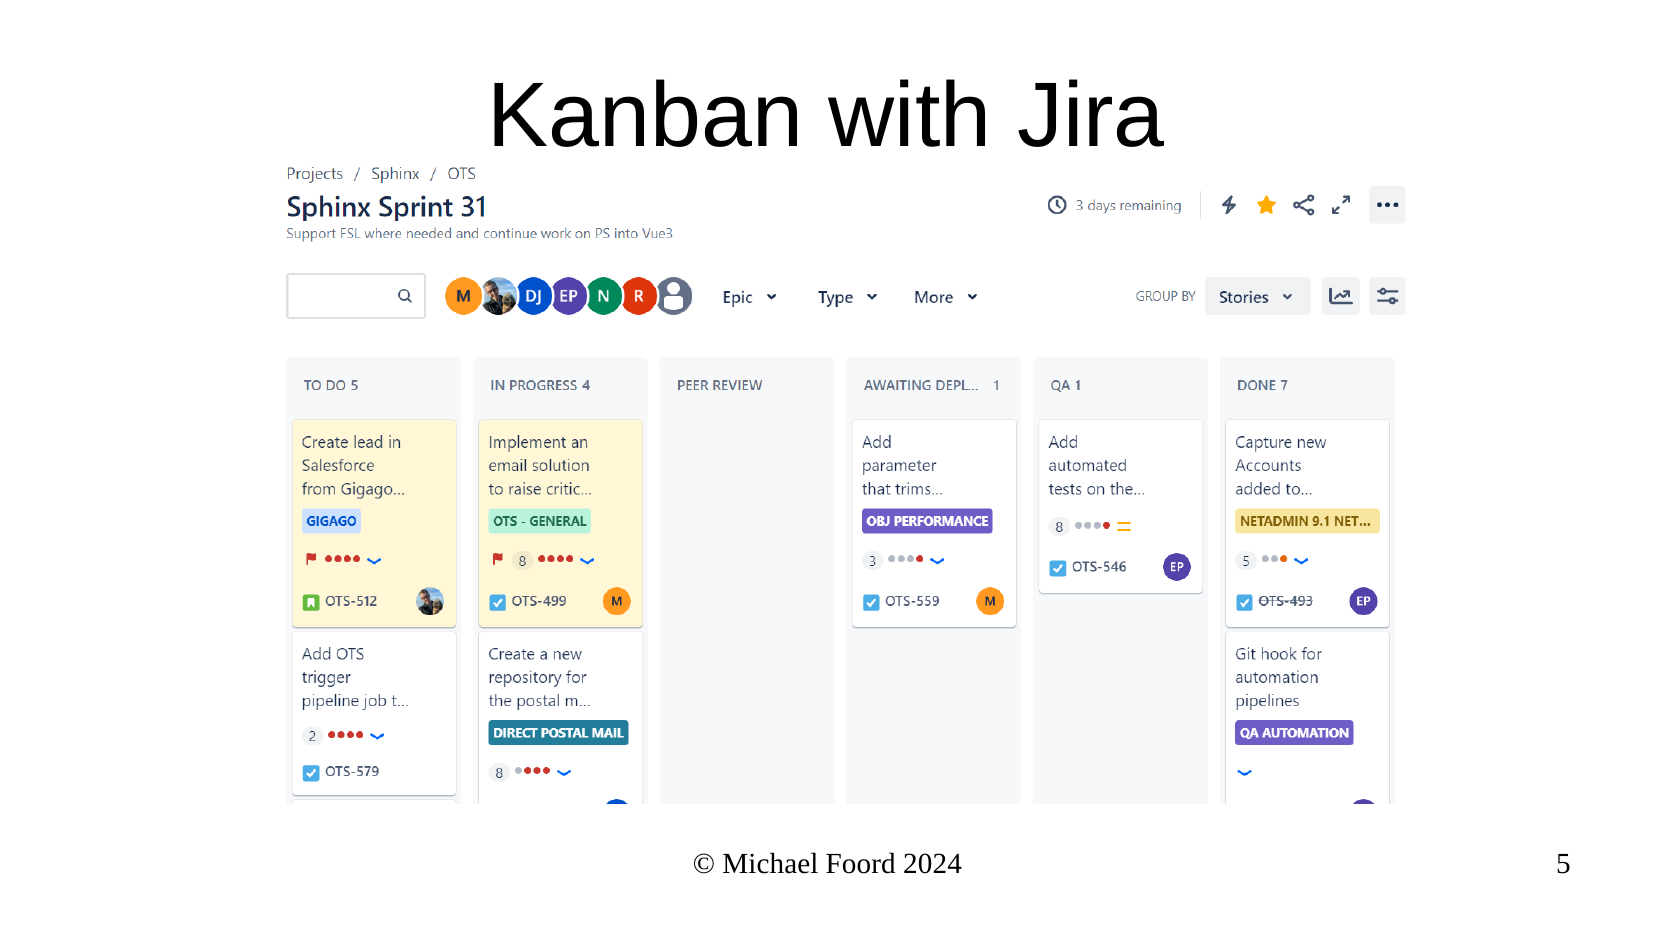

# Kanban with Jira
© Michael Foord 2024
5